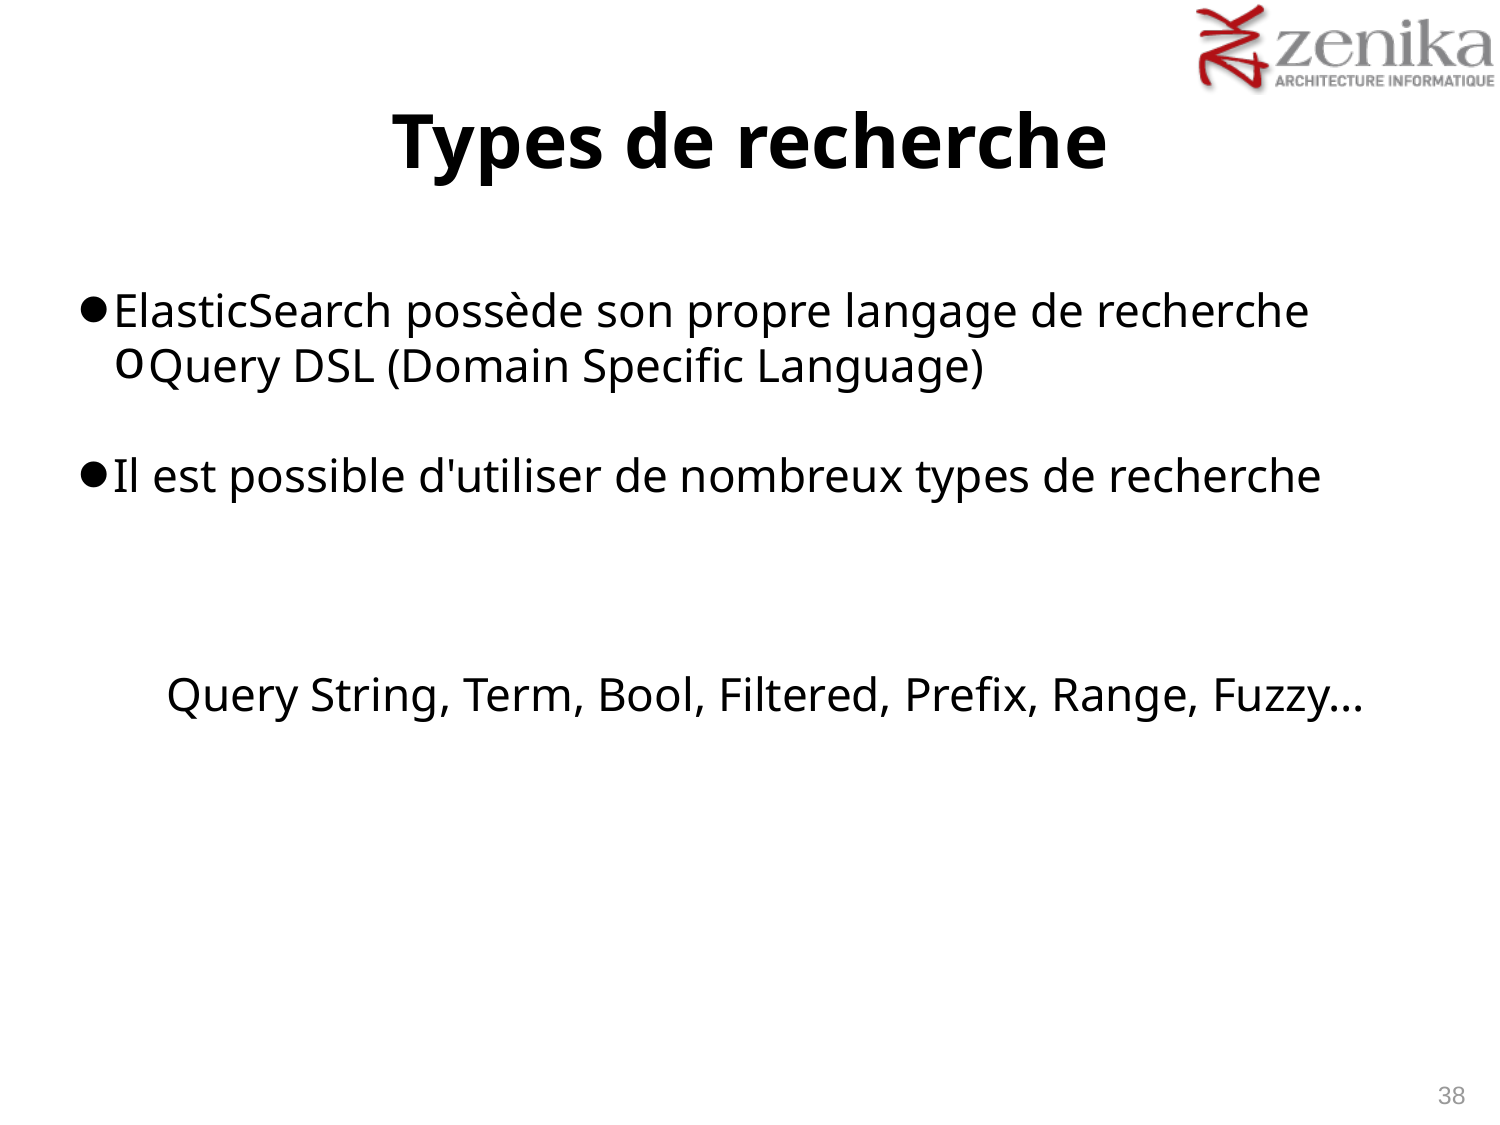

Types de recherche
ElasticSearch possède son propre langage de recherche
Query DSL (Domain Specific Language)
Il est possible d'utiliser de nombreux types de recherche
Query String, Term, Bool, Filtered, Prefix, Range, Fuzzy...